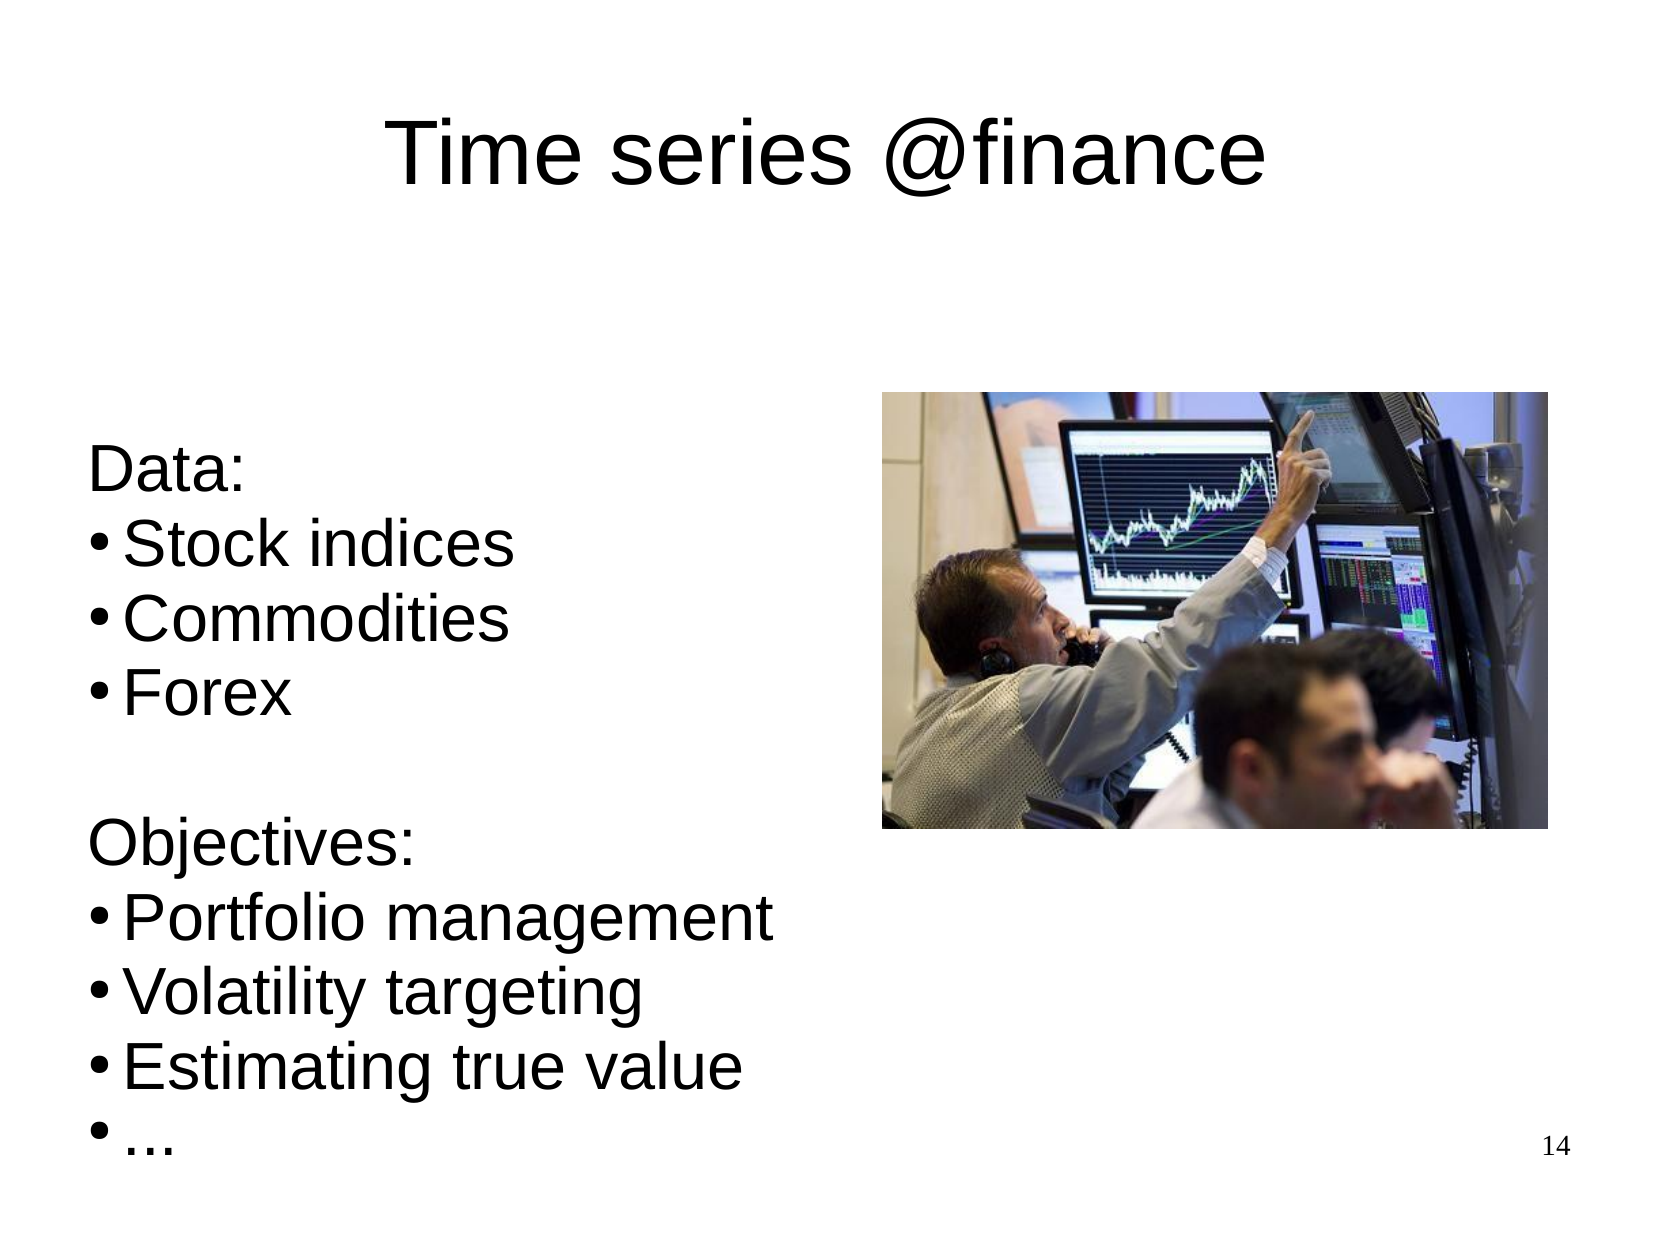

# Time series @finance
Data:
Stock indices
Commodities
Forex
Objectives:
Portfolio management
Volatility targeting
Estimating true value
...
14